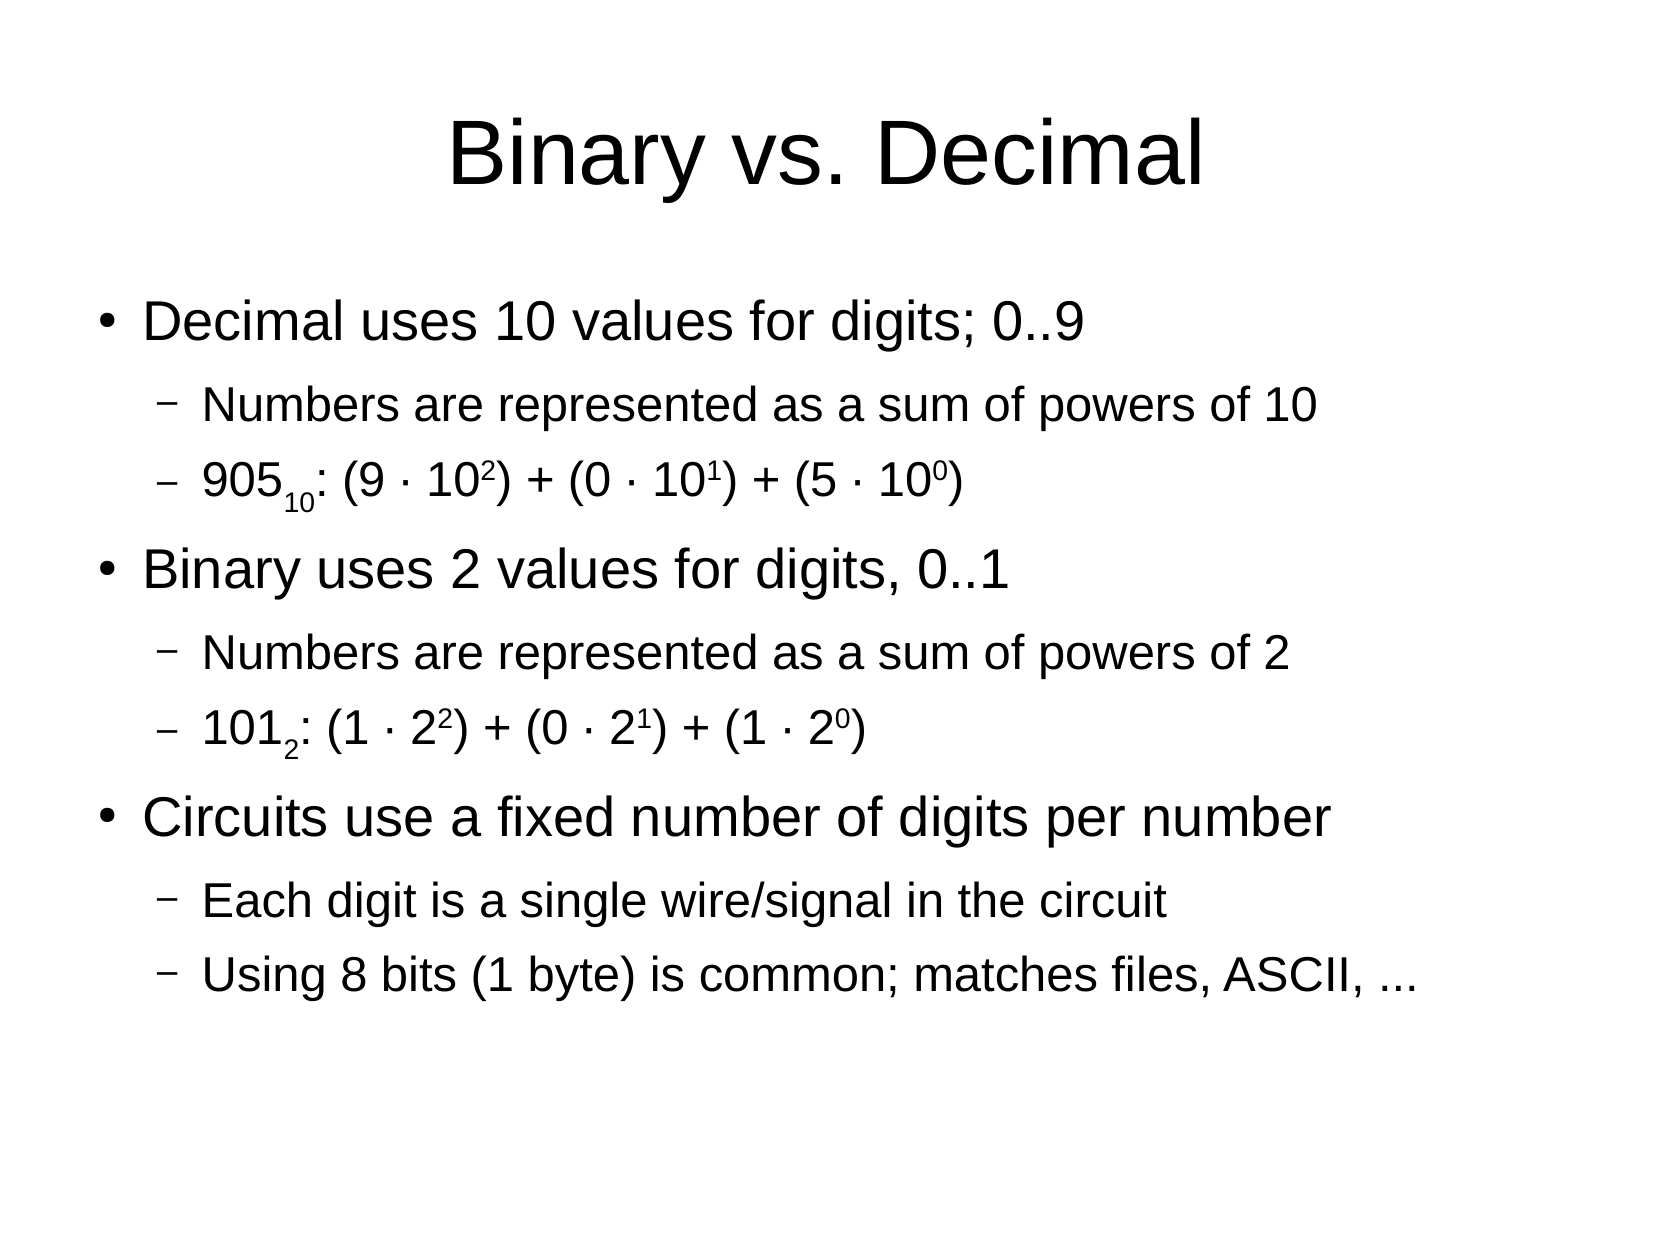

# Binary vs. Decimal
Decimal uses 10 values for digits; 0..9
Numbers are represented as a sum of powers of 10
90510: (9 ∙ 102) + (0 ∙ 101) + (5 ∙ 100)
Binary uses 2 values for digits, 0..1
Numbers are represented as a sum of powers of 2
1012: (1 ∙ 22) + (0 ∙ 21) + (1 ∙ 20)
Circuits use a fixed number of digits per number
Each digit is a single wire/signal in the circuit
Using 8 bits (1 byte) is common; matches files, ASCII, ...